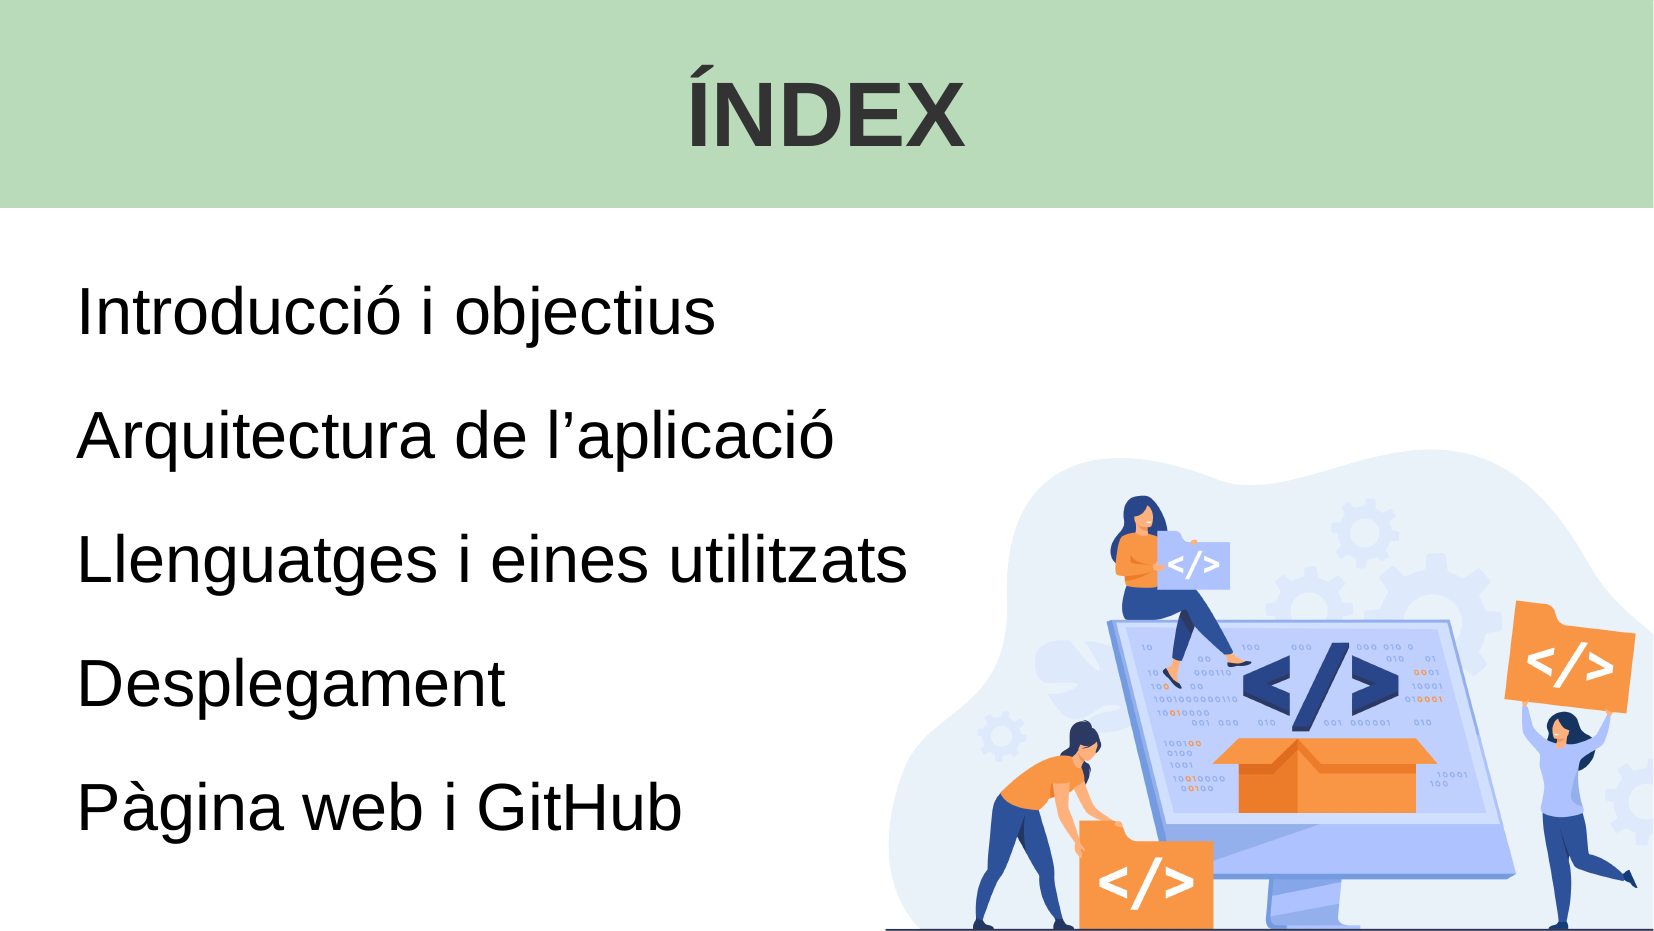

# ÍNDEX
Introducció i objectius
Arquitectura de l’aplicació
Llenguatges i eines utilitzats
Desplegament
Pàgina web i GitHub